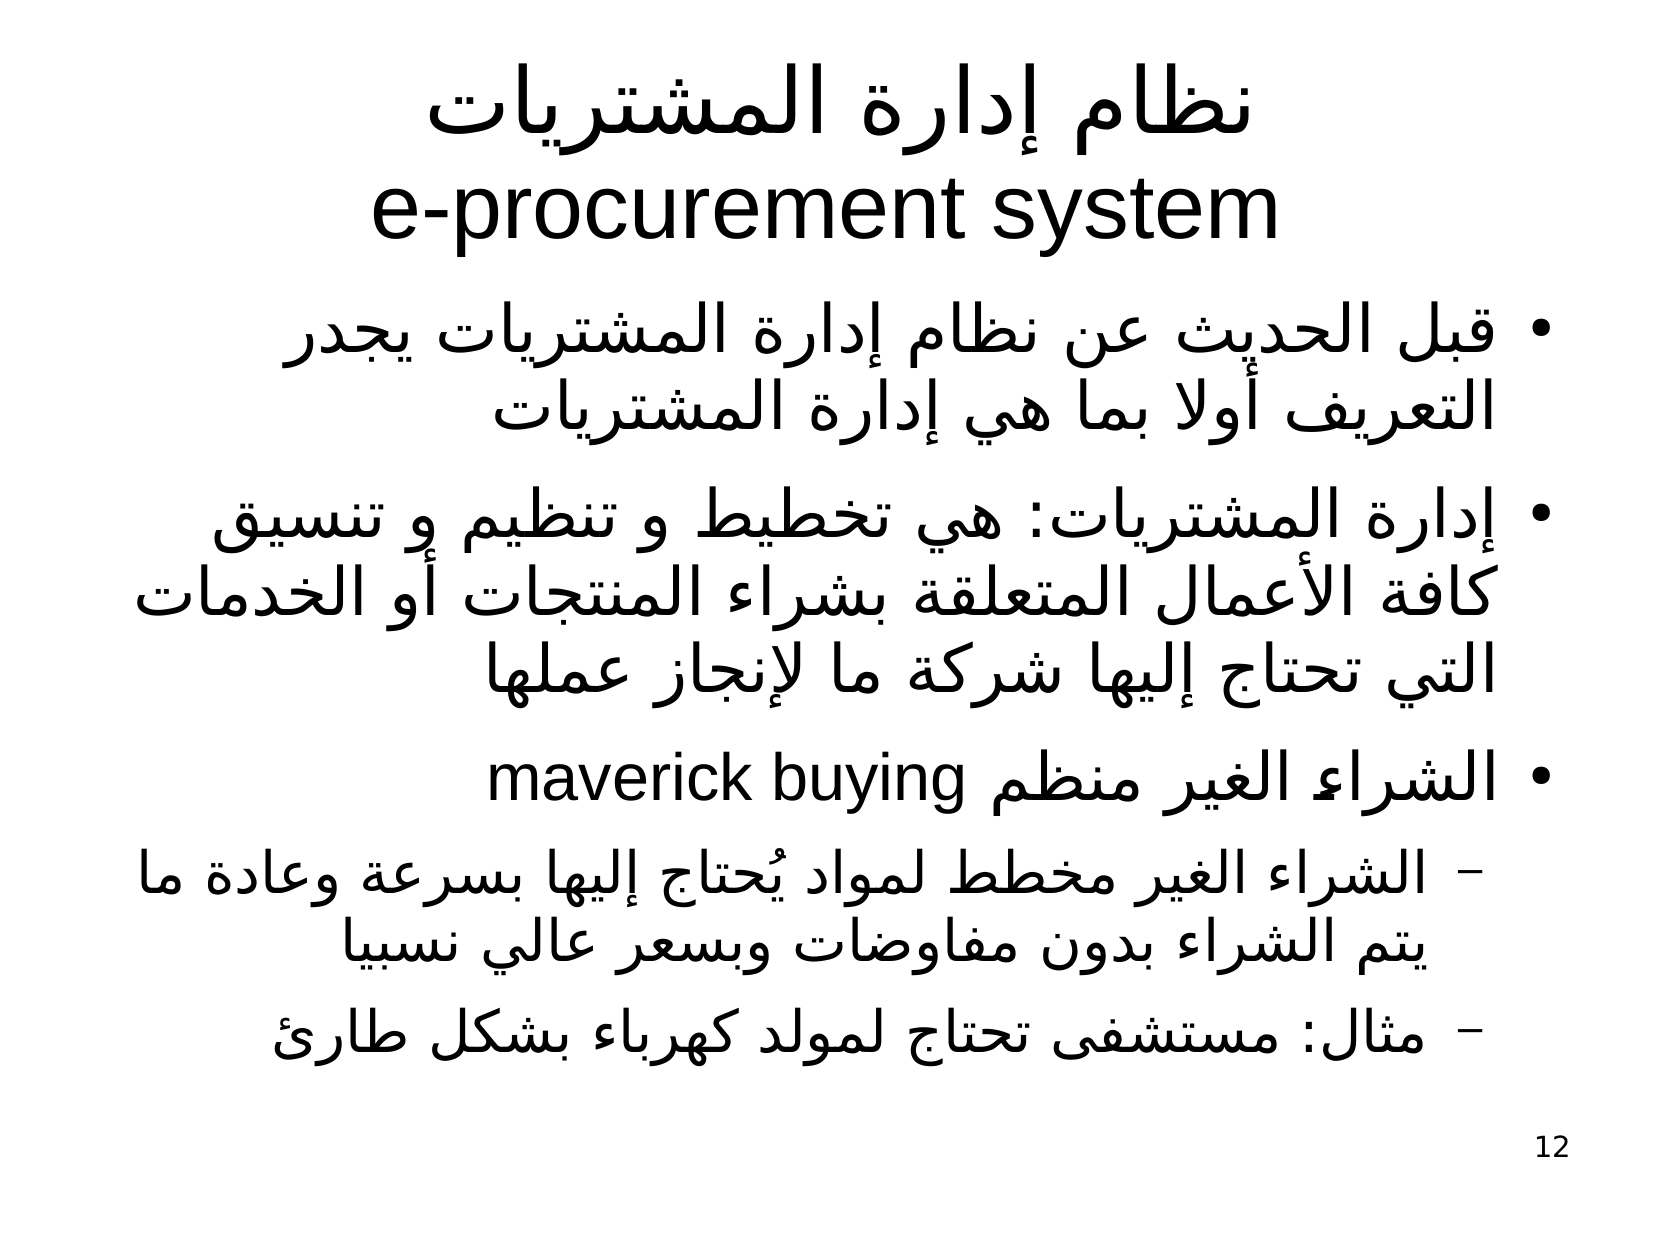

# نظام إدارة المشتريات e-procurement system
قبل الحديث عن نظام إدارة المشتريات يجدر التعريف أولا بما هي إدارة المشتريات
إدارة المشتريات: هي تخطيط و تنظيم و تنسيق كافة الأعمال المتعلقة بشراء المنتجات أو الخدمات التي تحتاج إليها شركة ما لإنجاز عملها
الشراء الغير منظم maverick buying
الشراء الغير مخطط لمواد يُحتاج إليها بسرعة وعادة ما يتم الشراء بدون مفاوضات وبسعر عالي نسبيا
مثال: مستشفى تحتاج لمولد كهرباء بشكل طارئ
12